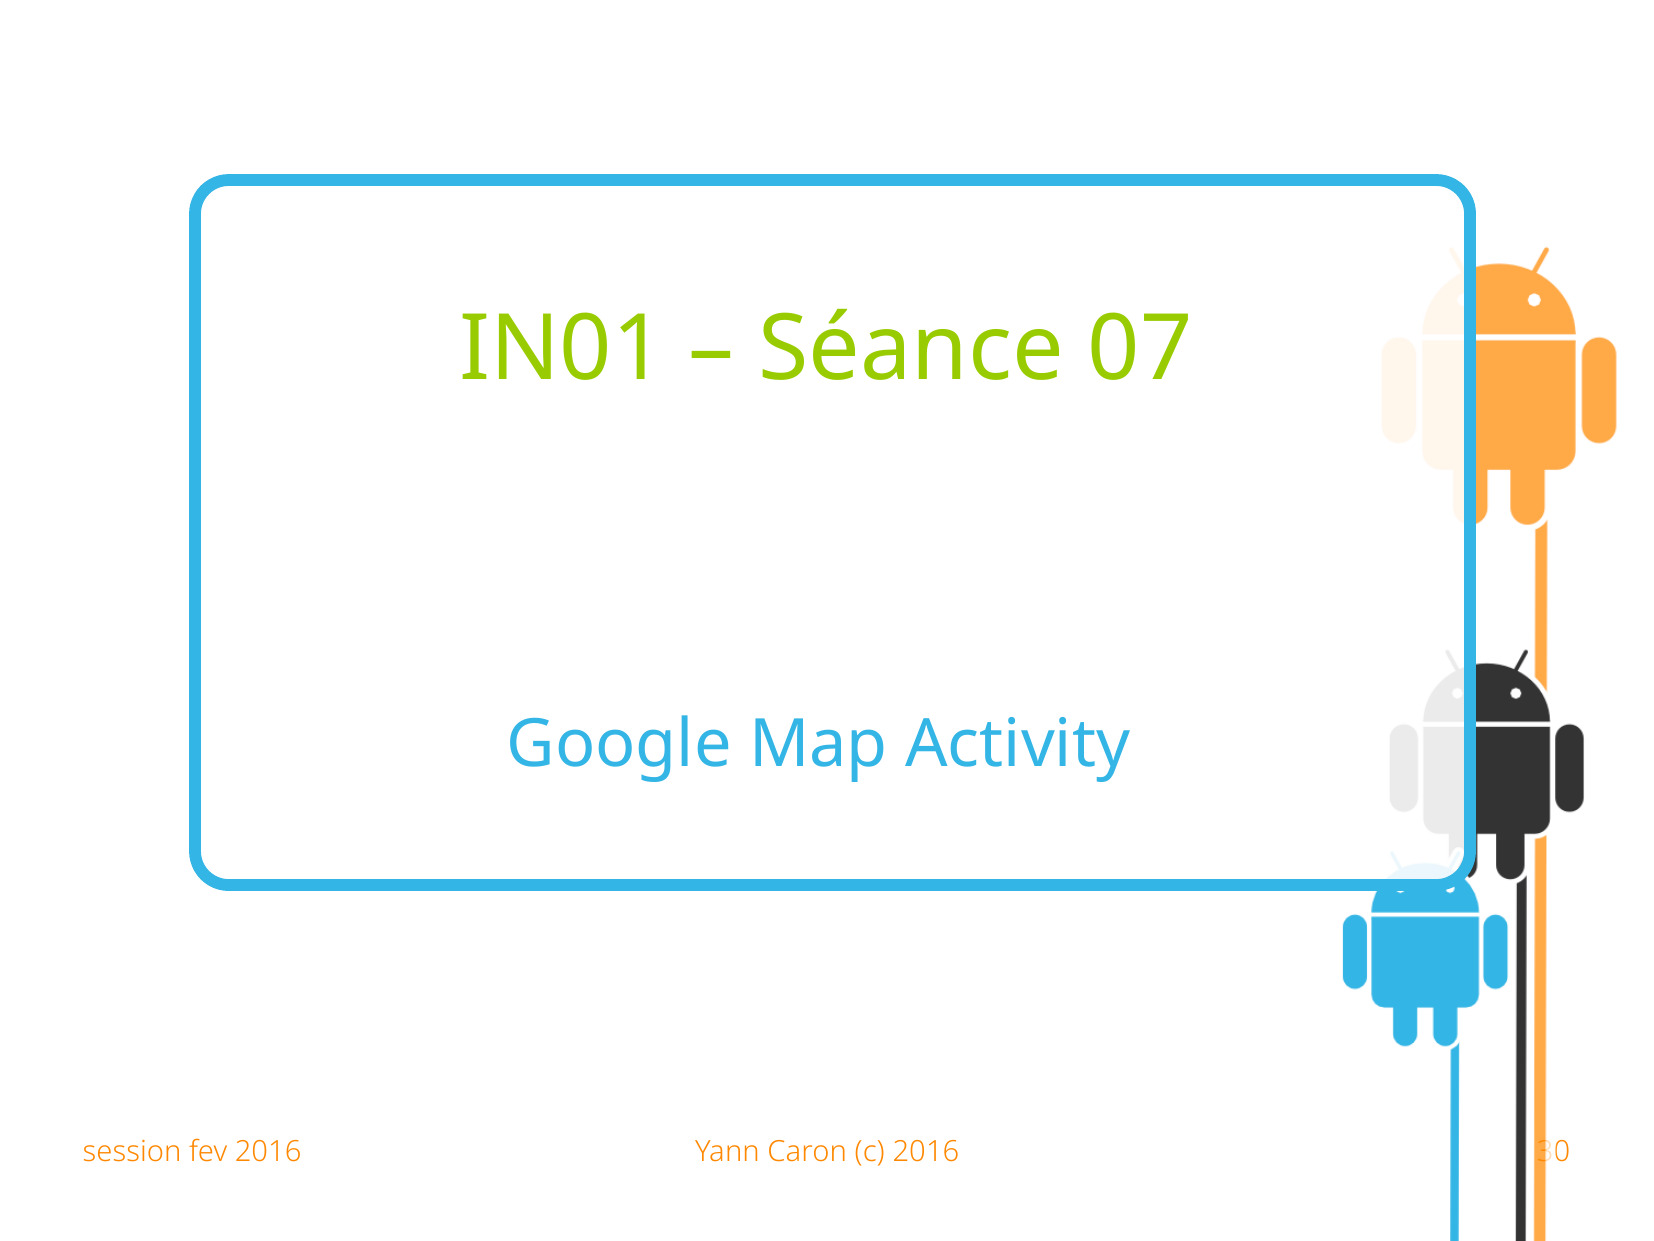

# IN01 – Séance 07
Google Map Activity
session fev 2016
Yann Caron (c) 2016
30